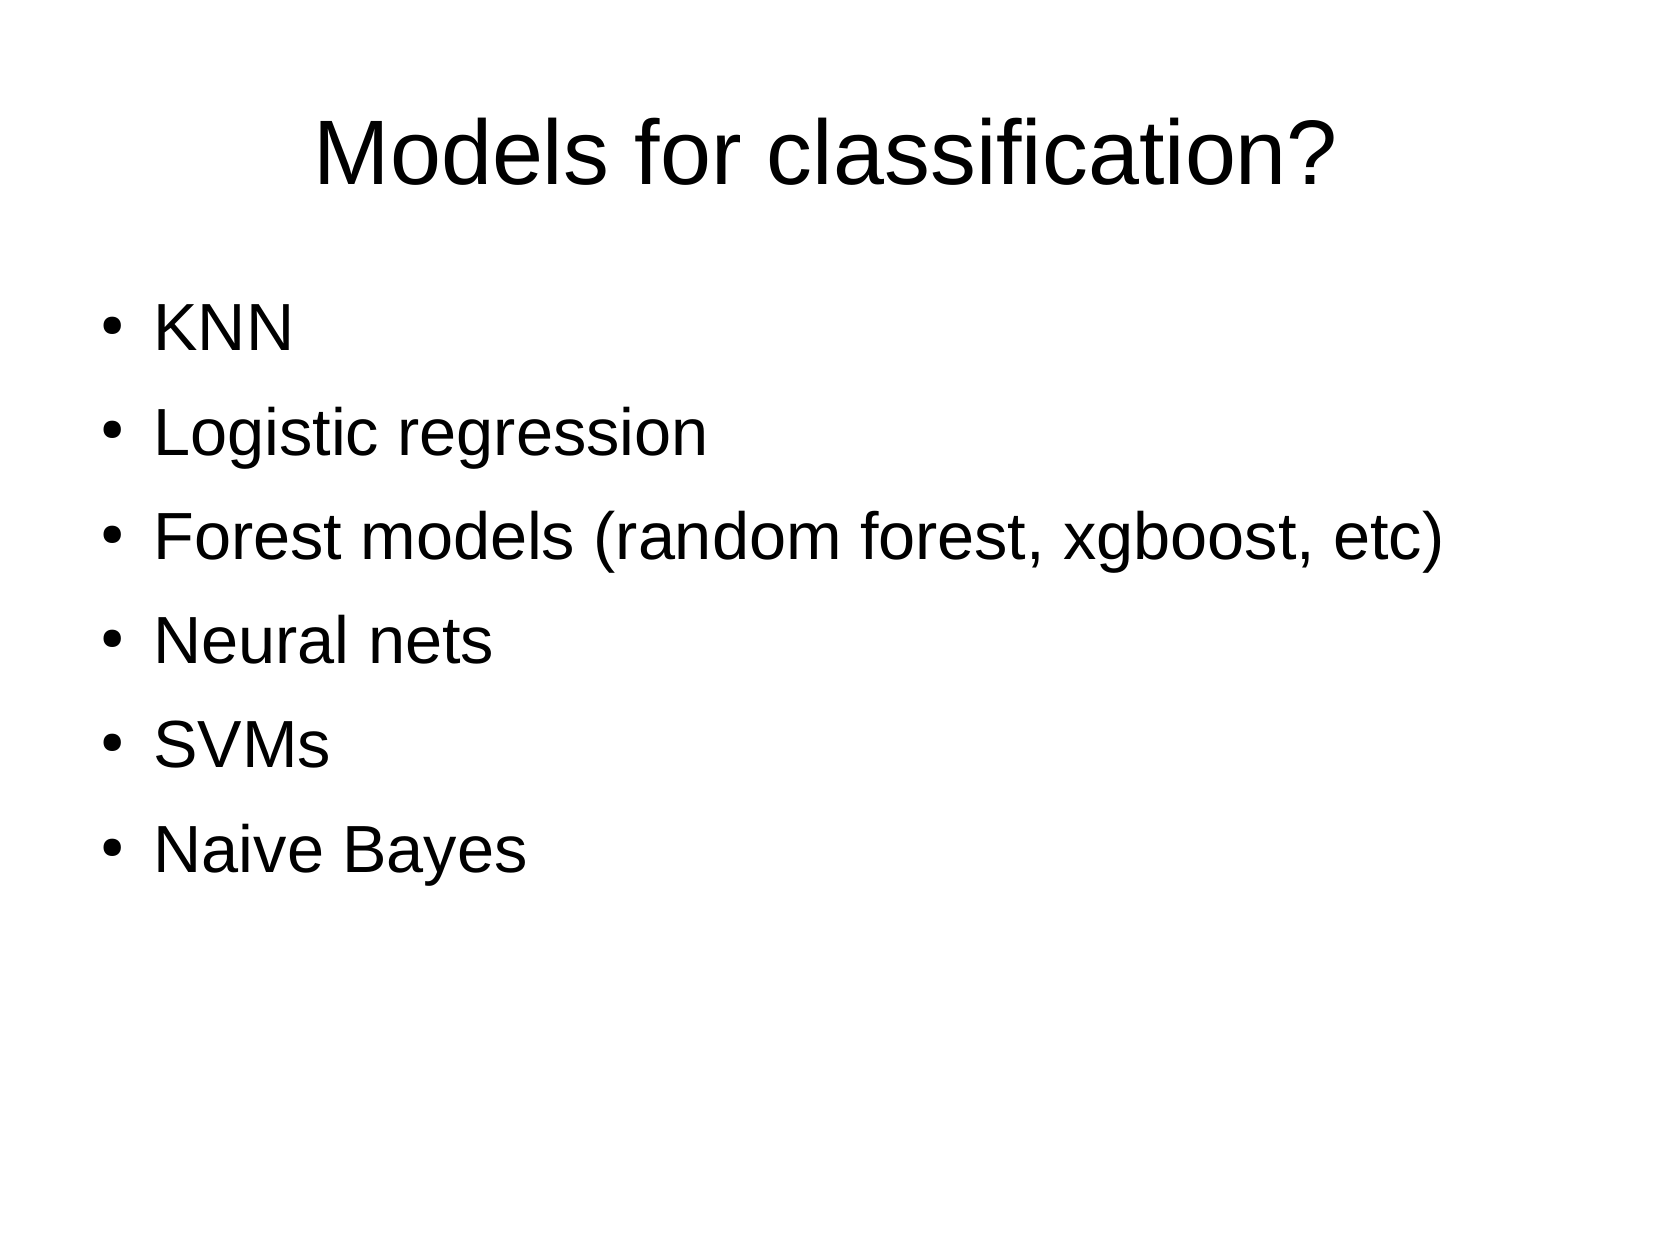

# Models for classification?
KNN
Logistic regression
Forest models (random forest, xgboost, etc)
Neural nets
SVMs
Naive Bayes